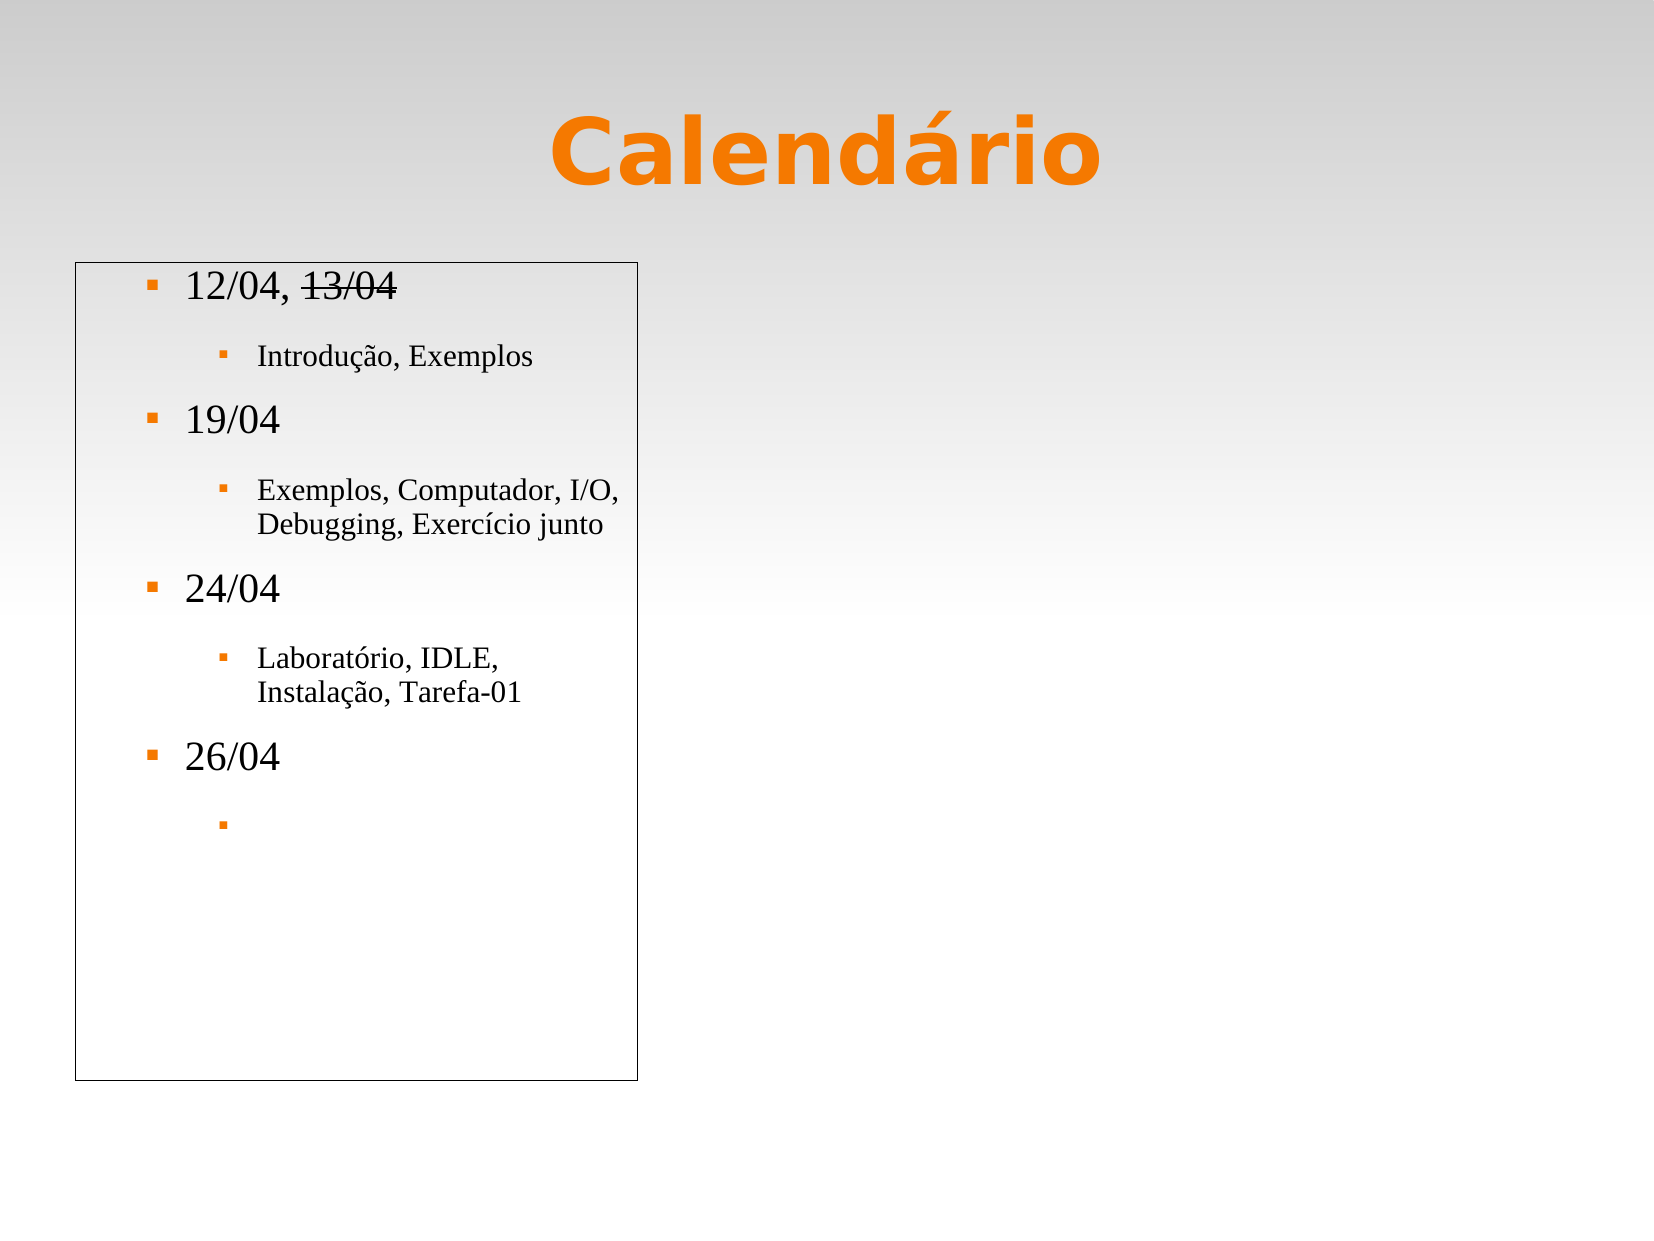

# Calendário
12/04, 13/04
Introdução, Exemplos
19/04
Exemplos, Computador, I/O, Debugging, Exercício junto
24/04
Laboratório, IDLE, Instalação, Tarefa-01
26/04